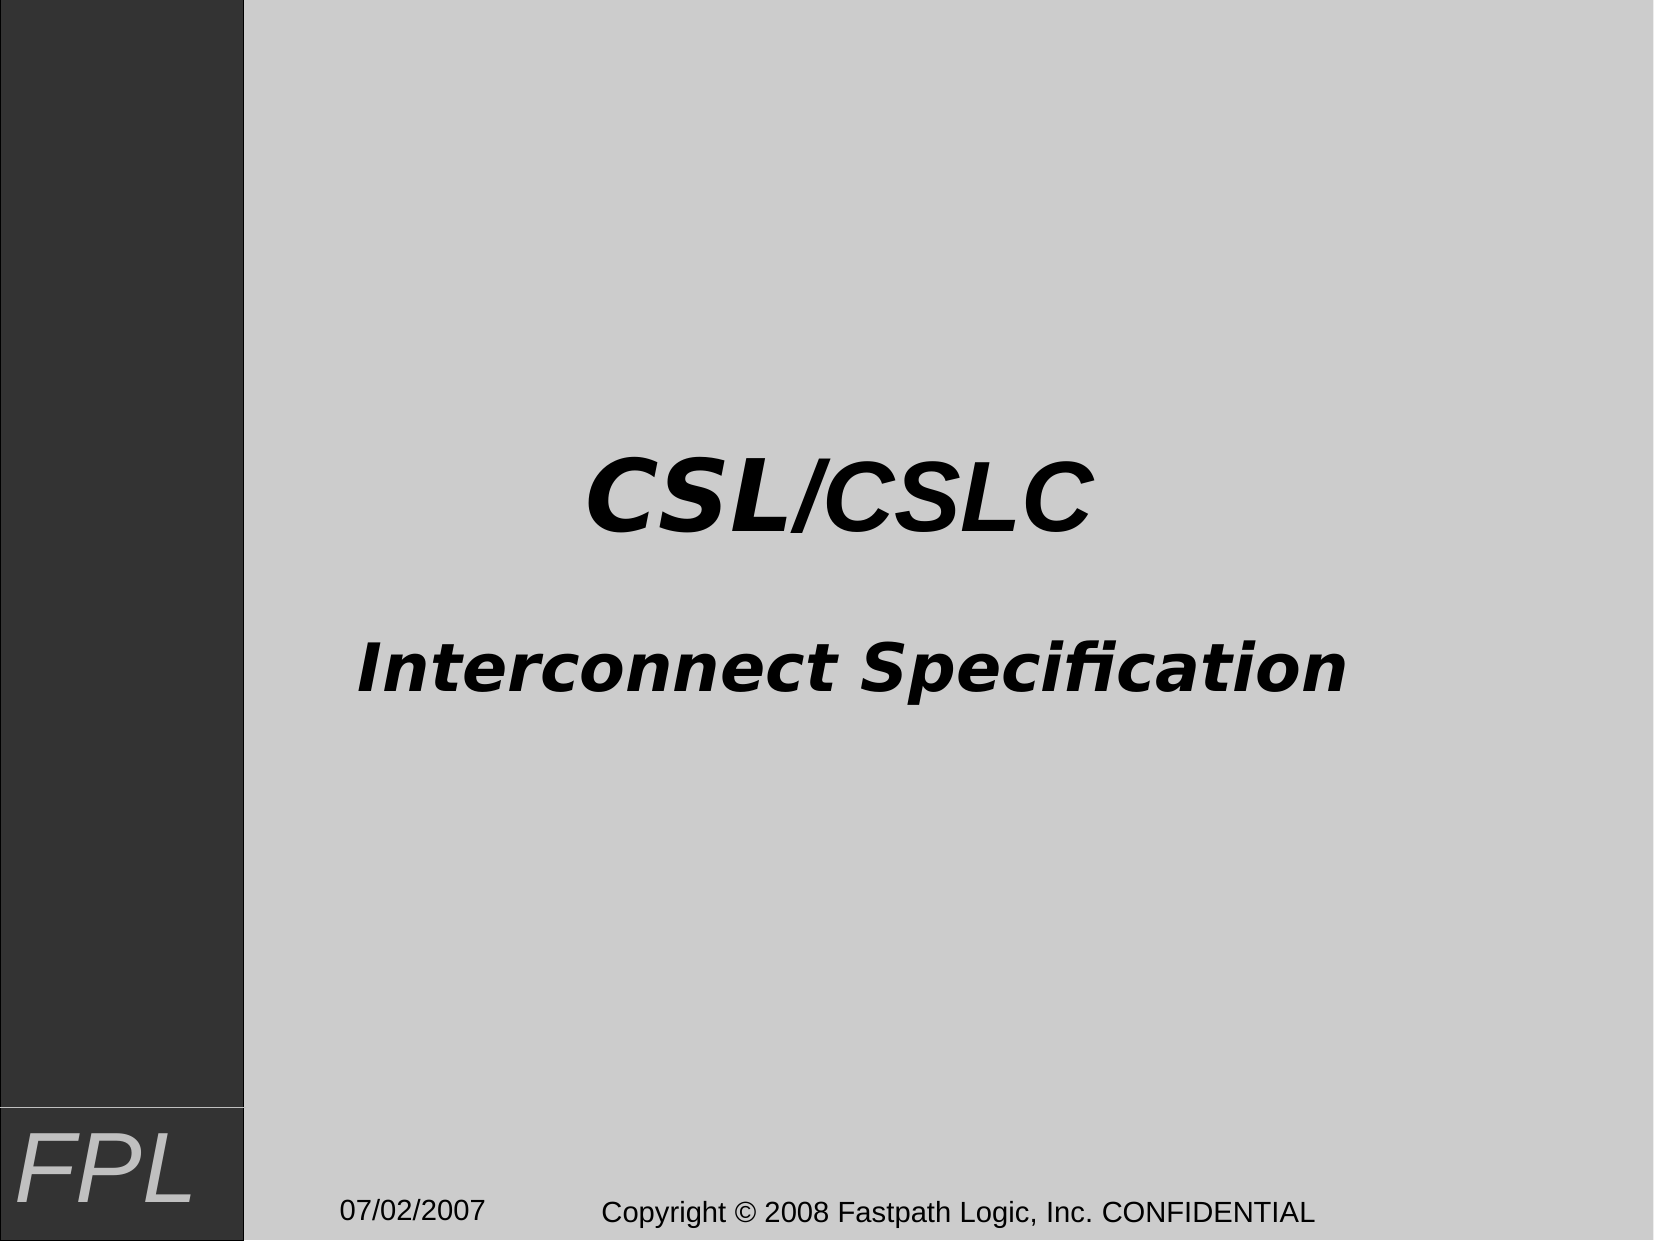

# CSL/CSLC Interconnect Specification
07/02/2007
© 2007 FASTPATH LOGIC INC.